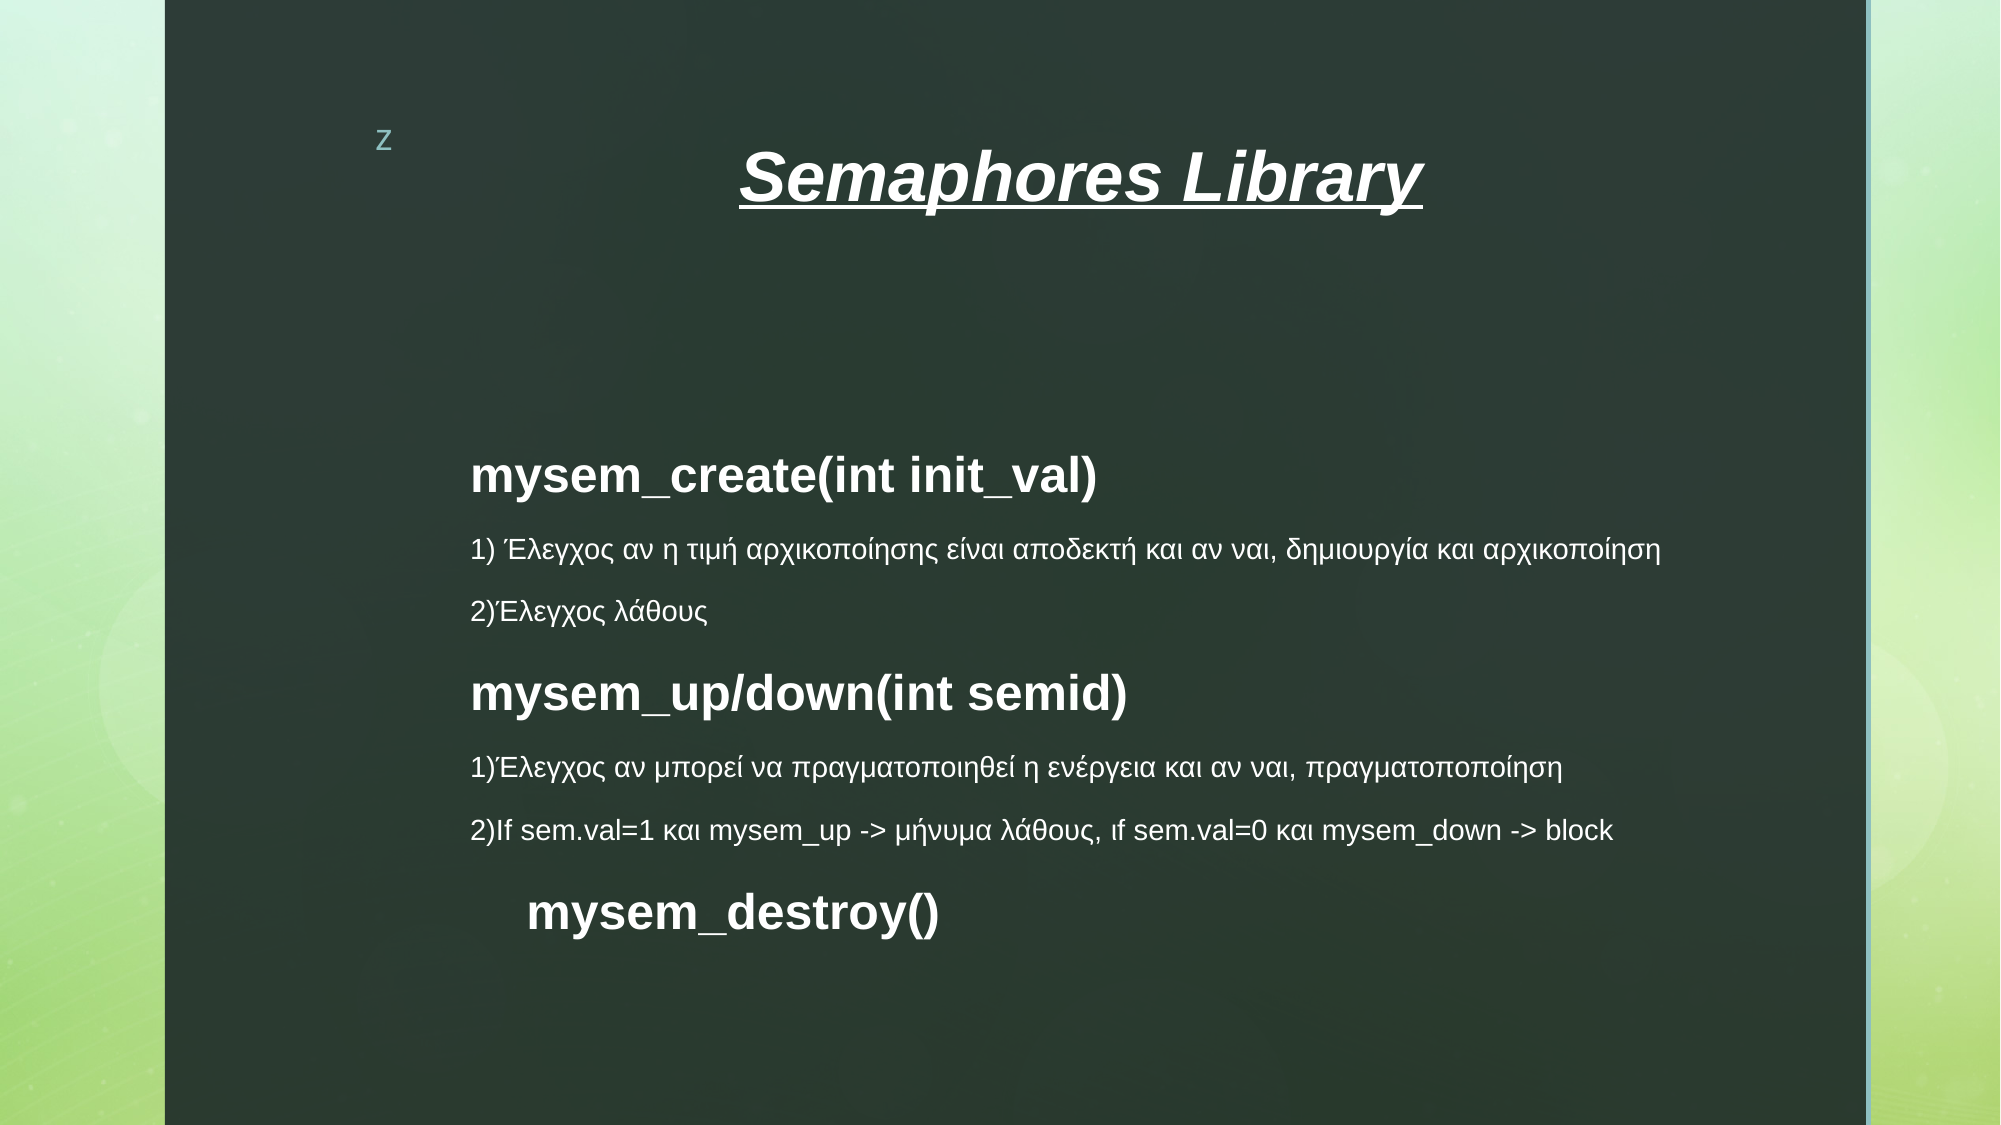

# Semaphores Library
mysem_create(int init_val)
1) Έλεγχος αν η τιμή αρχικοποίησης είναι αποδεκτή και αν ναι, δημιουργία και αρχικοποίηση
2)Έλεγχος λάθους
mysem_up/down(int semid)
1)Έλεγχος αν μπορεί να πραγματοποιηθεί η ενέργεια και αν ναι, πραγματοποποίηση
2)Ιf sem.val=1 και mysem_up -> μήνυμα λάθους, ιf sem.val=0 και mysem_down -> block
mysem_destroy()